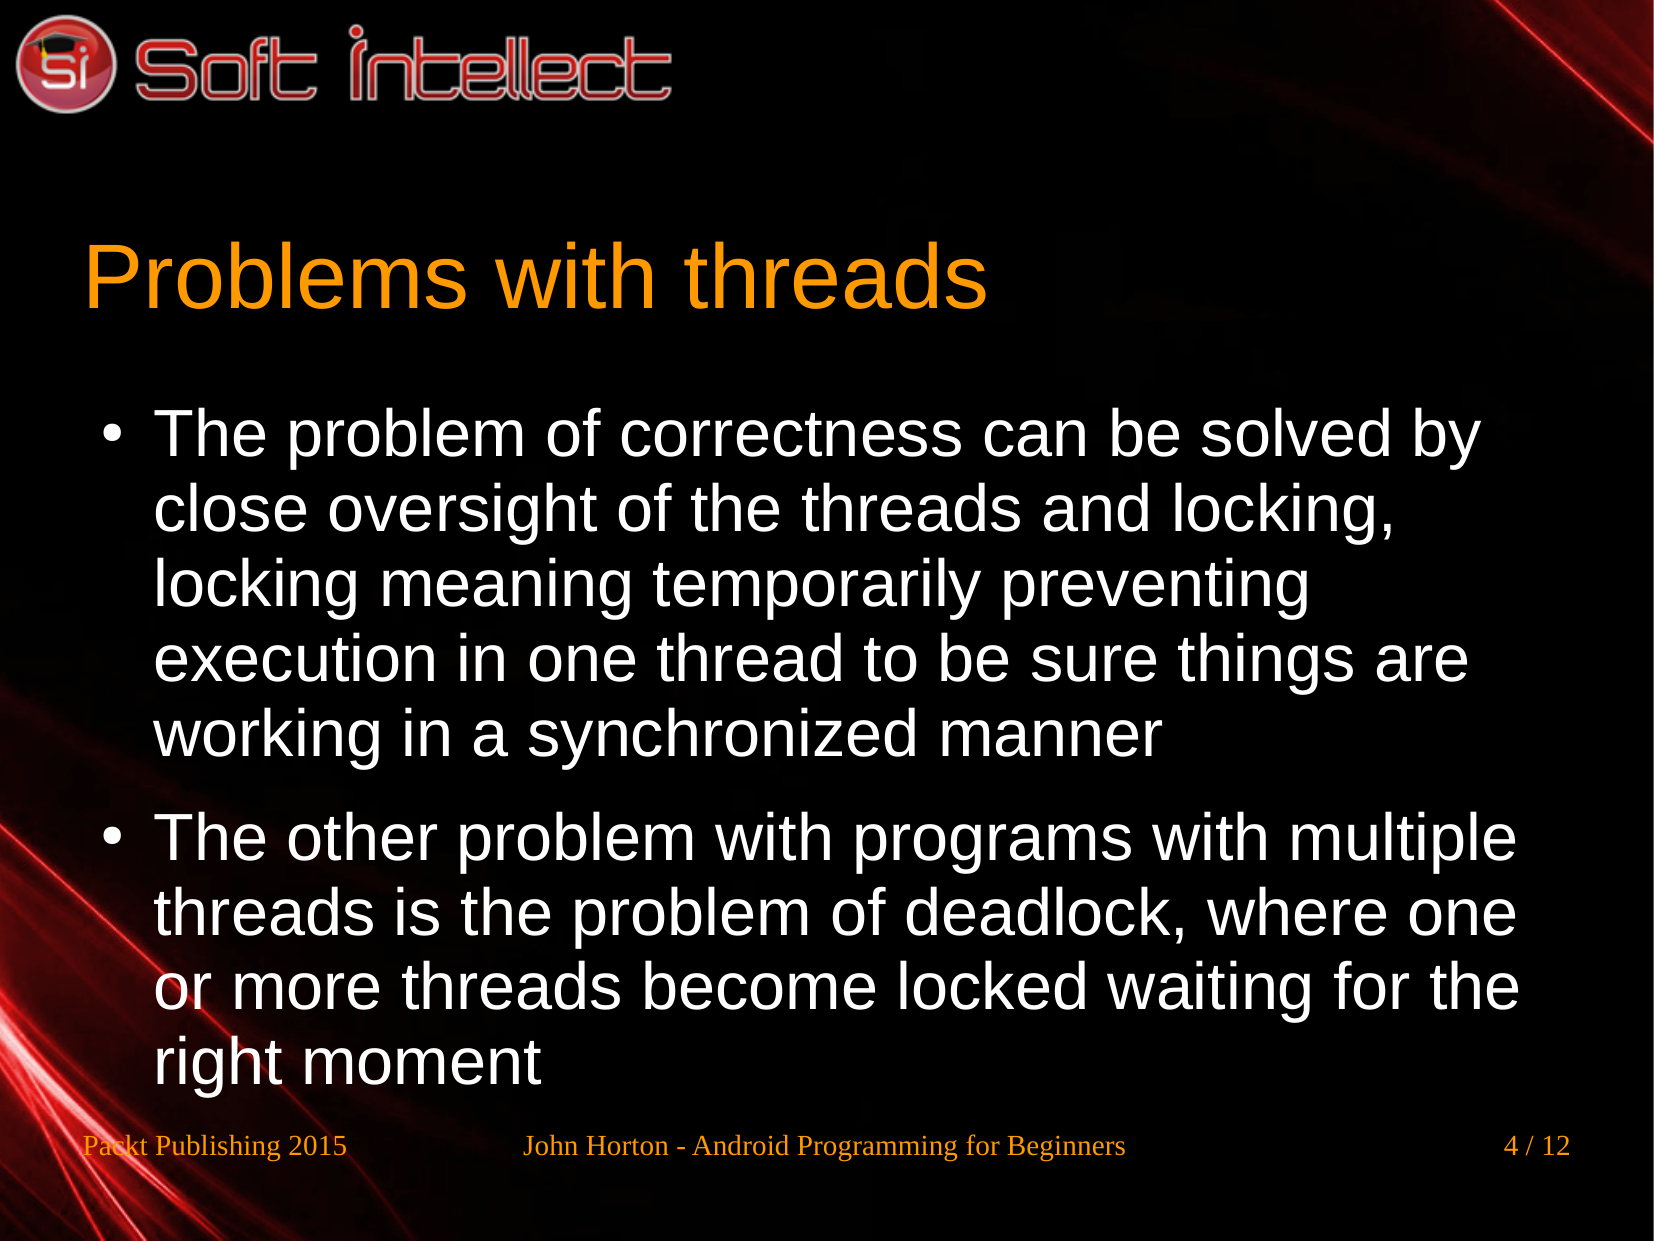

# Problems with threads
The problem of correctness can be solved by close oversight of the threads and locking, locking meaning temporarily preventing execution in one thread to be sure things are working in a synchronized manner
The other problem with programs with multiple threads is the problem of deadlock, where one or more threads become locked waiting for the right moment
Packt Publishing 2015
John Horton - Android Programming for Beginners
4